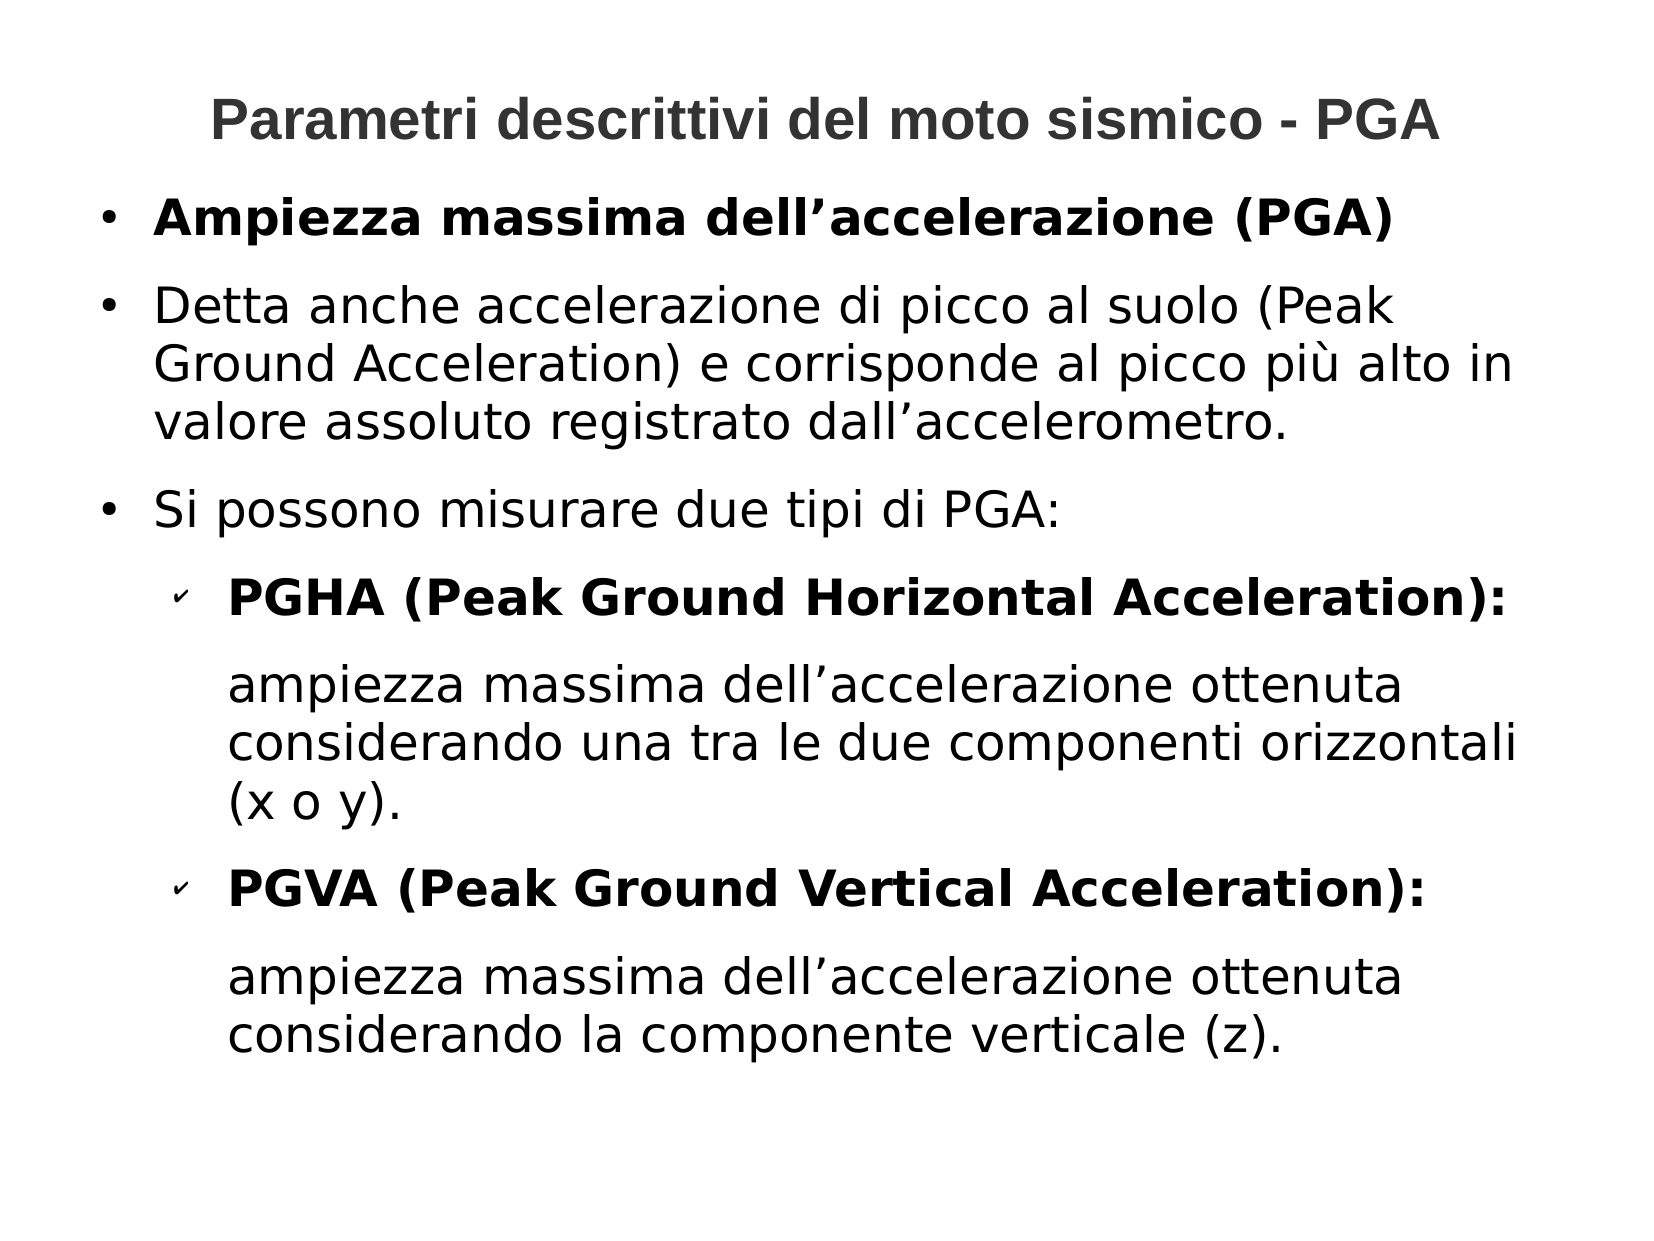

# Parametri descrittivi del moto sismico - PGA
Ampiezza massima dell’accelerazione (PGA)
Detta anche accelerazione di picco al suolo (Peak Ground Acceleration) e corrisponde al picco più alto in valore assoluto registrato dall’accelerometro.
Si possono misurare due tipi di PGA:
PGHA (Peak Ground Horizontal Acceleration):
ampiezza massima dell’accelerazione ottenuta considerando una tra le due componenti orizzontali (x o y).
PGVA (Peak Ground Vertical Acceleration):
ampiezza massima dell’accelerazione ottenuta considerando la componente verticale (z).